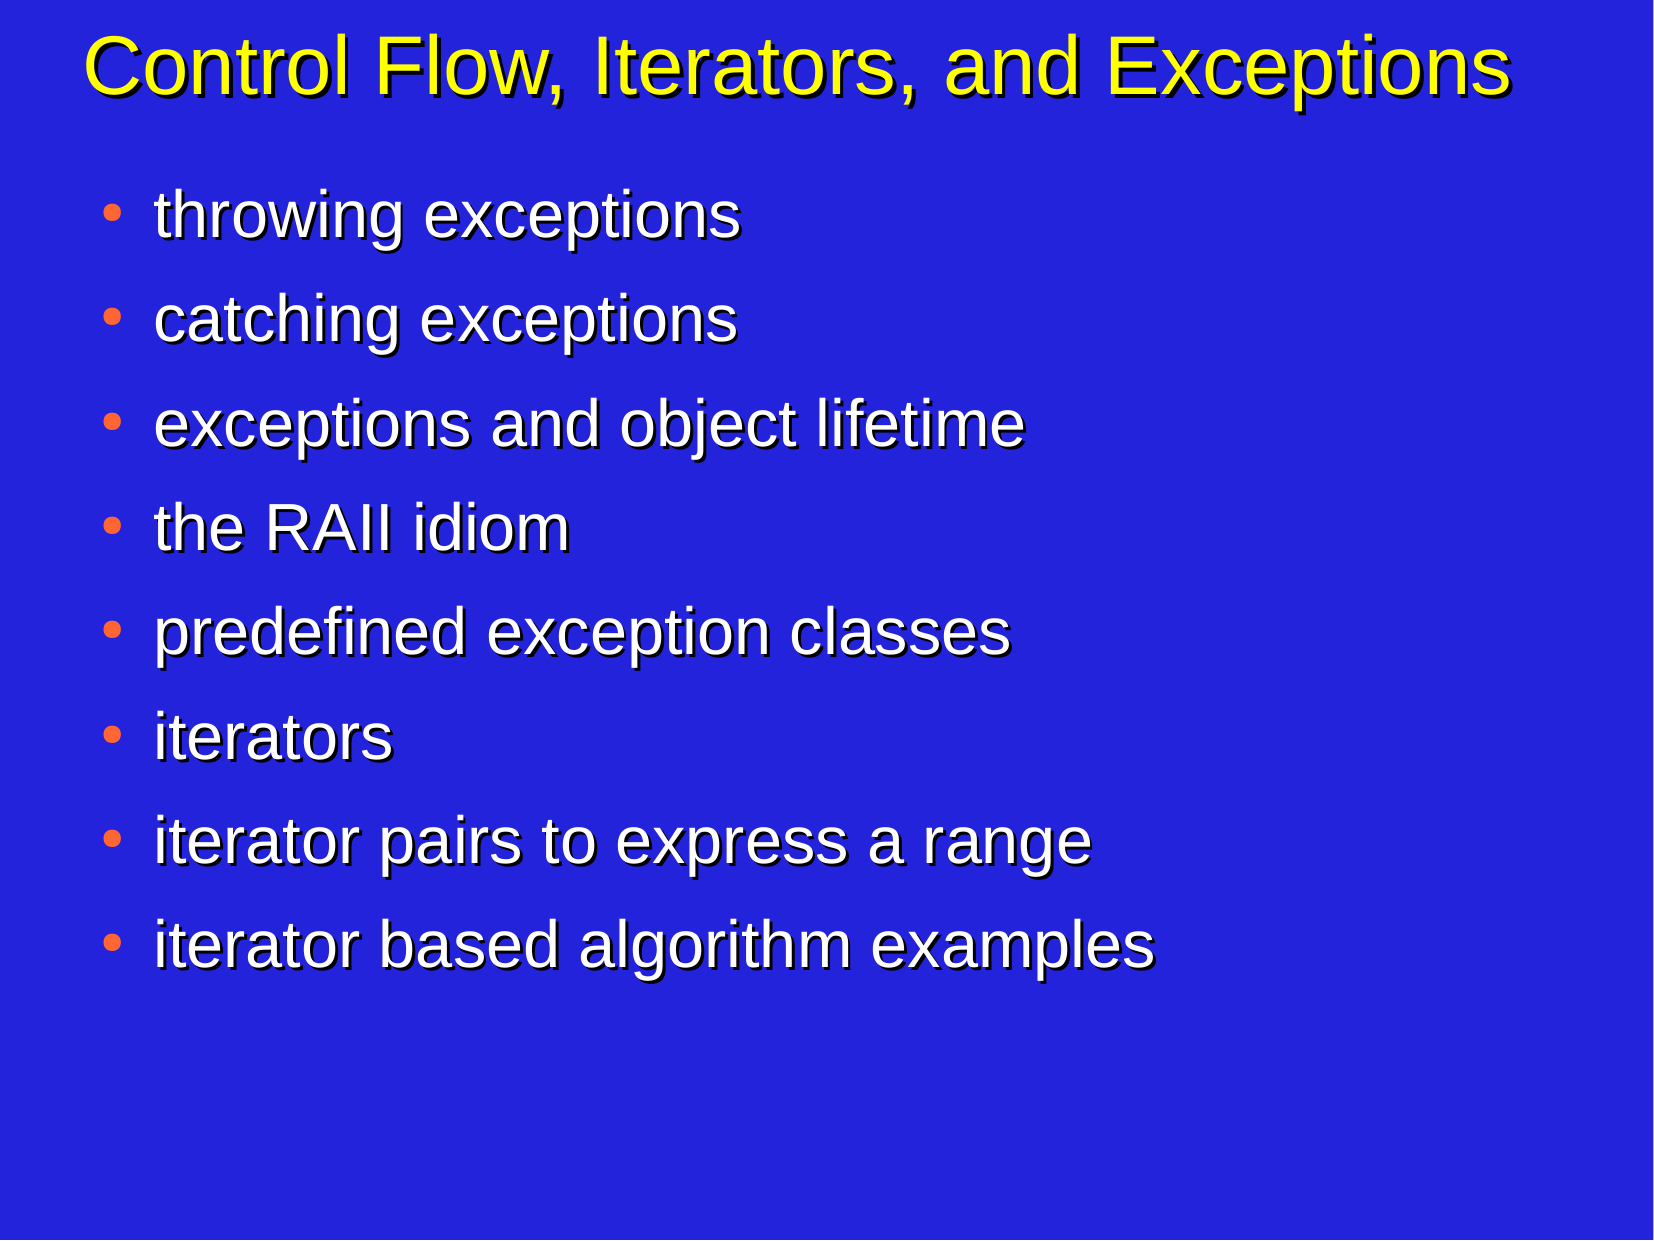

# Control Flow, Iterators, and Exceptions
throwing exceptions
catching exceptions
exceptions and object lifetime
the RAII idiom
predefined exception classes
iterators
iterator pairs to express a range
iterator based algorithm examples